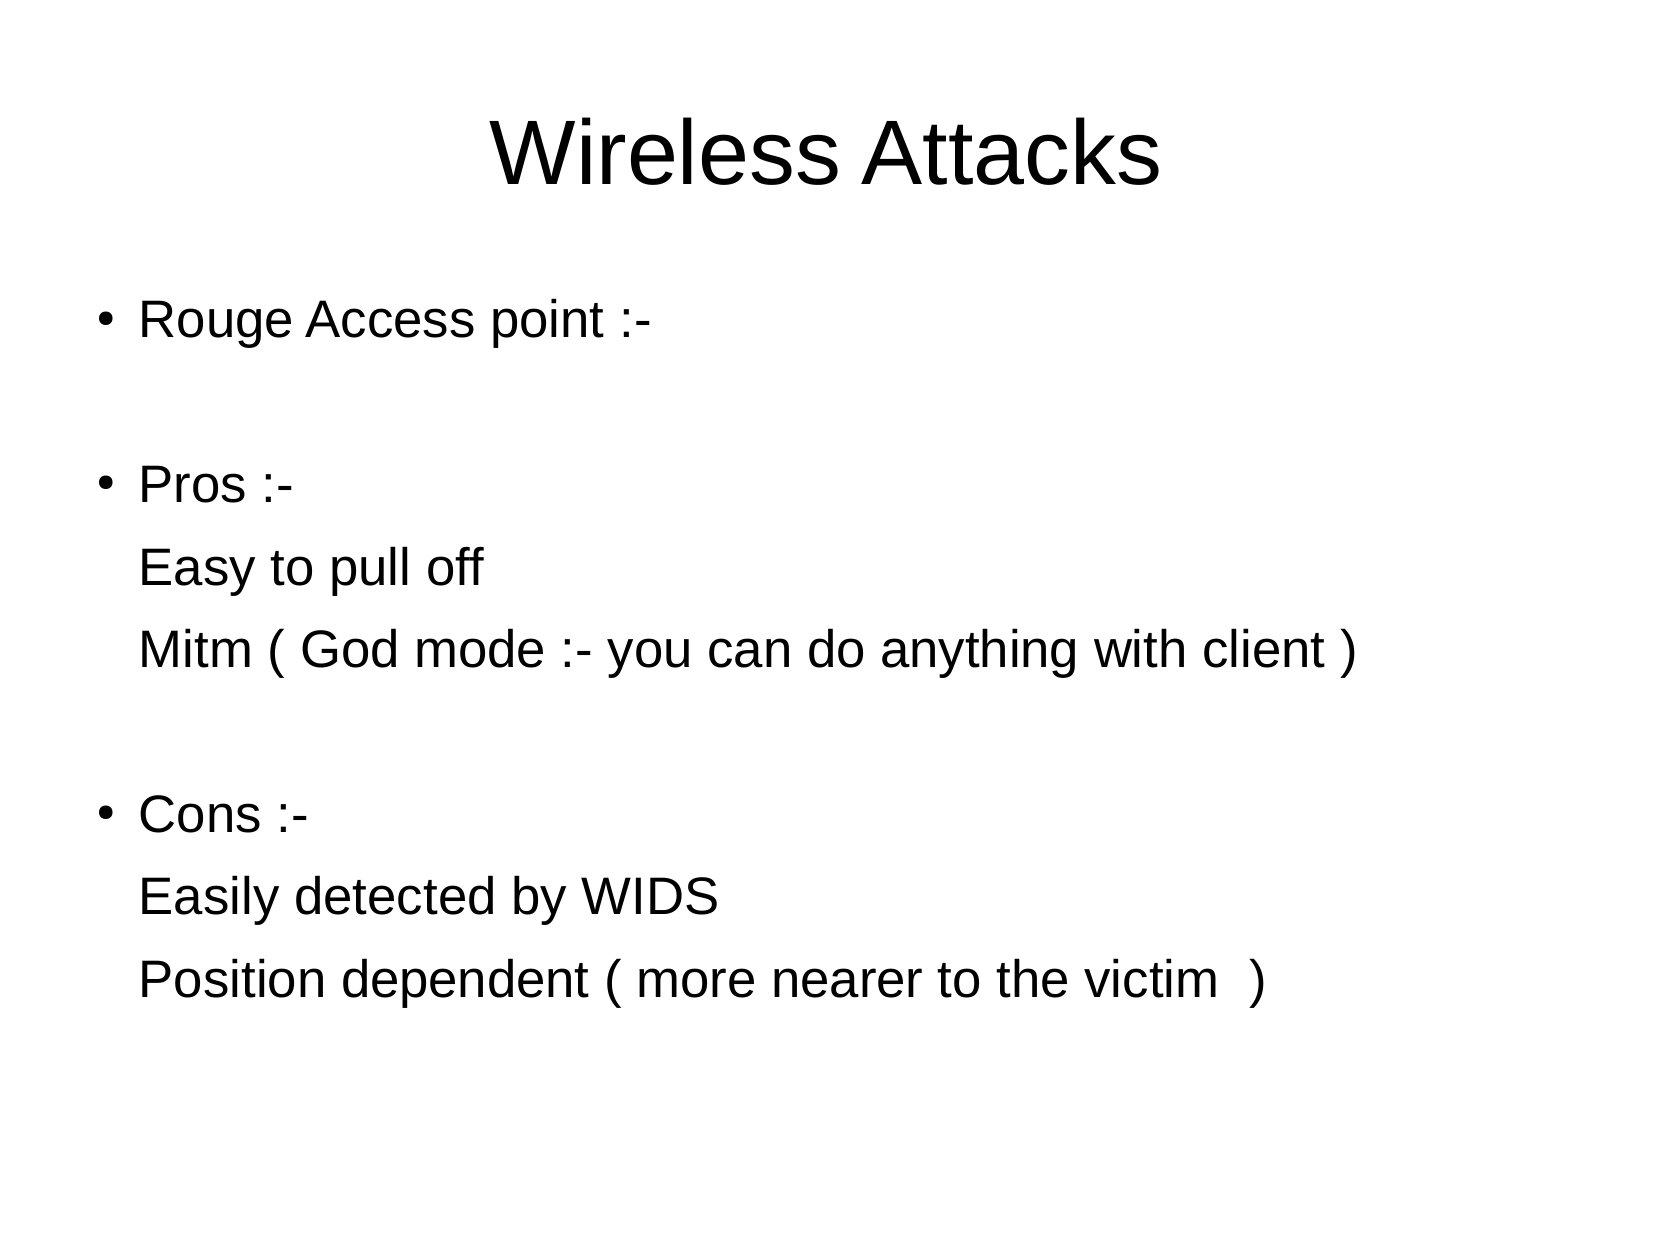

# Wireless Attacks
Rouge Access point :-
Pros :-
Easy to pull off
Mitm ( God mode :- you can do anything with client )
Cons :-
Easily detected by WIDS
Position dependent ( more nearer to the victim )